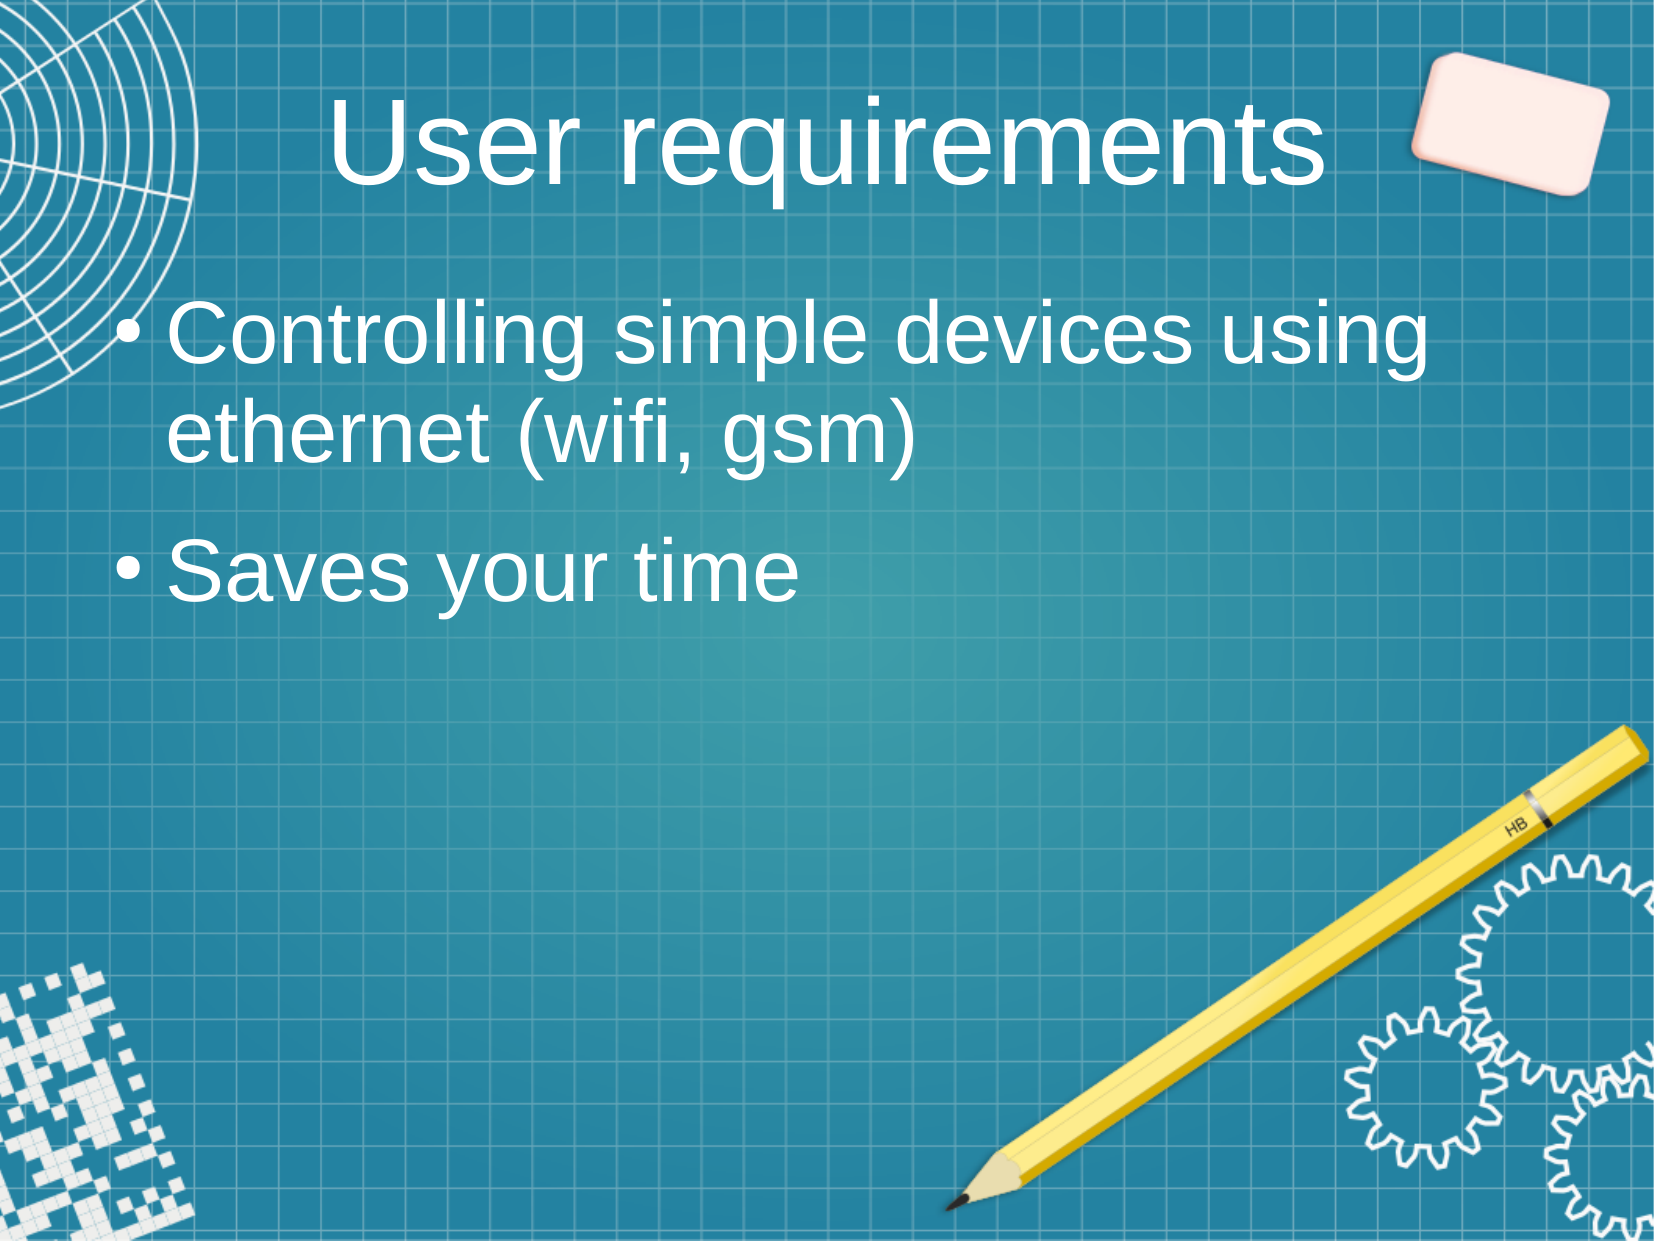

# User requirements
Controlling simple devices using ethernet (wifi, gsm)
Saves your time